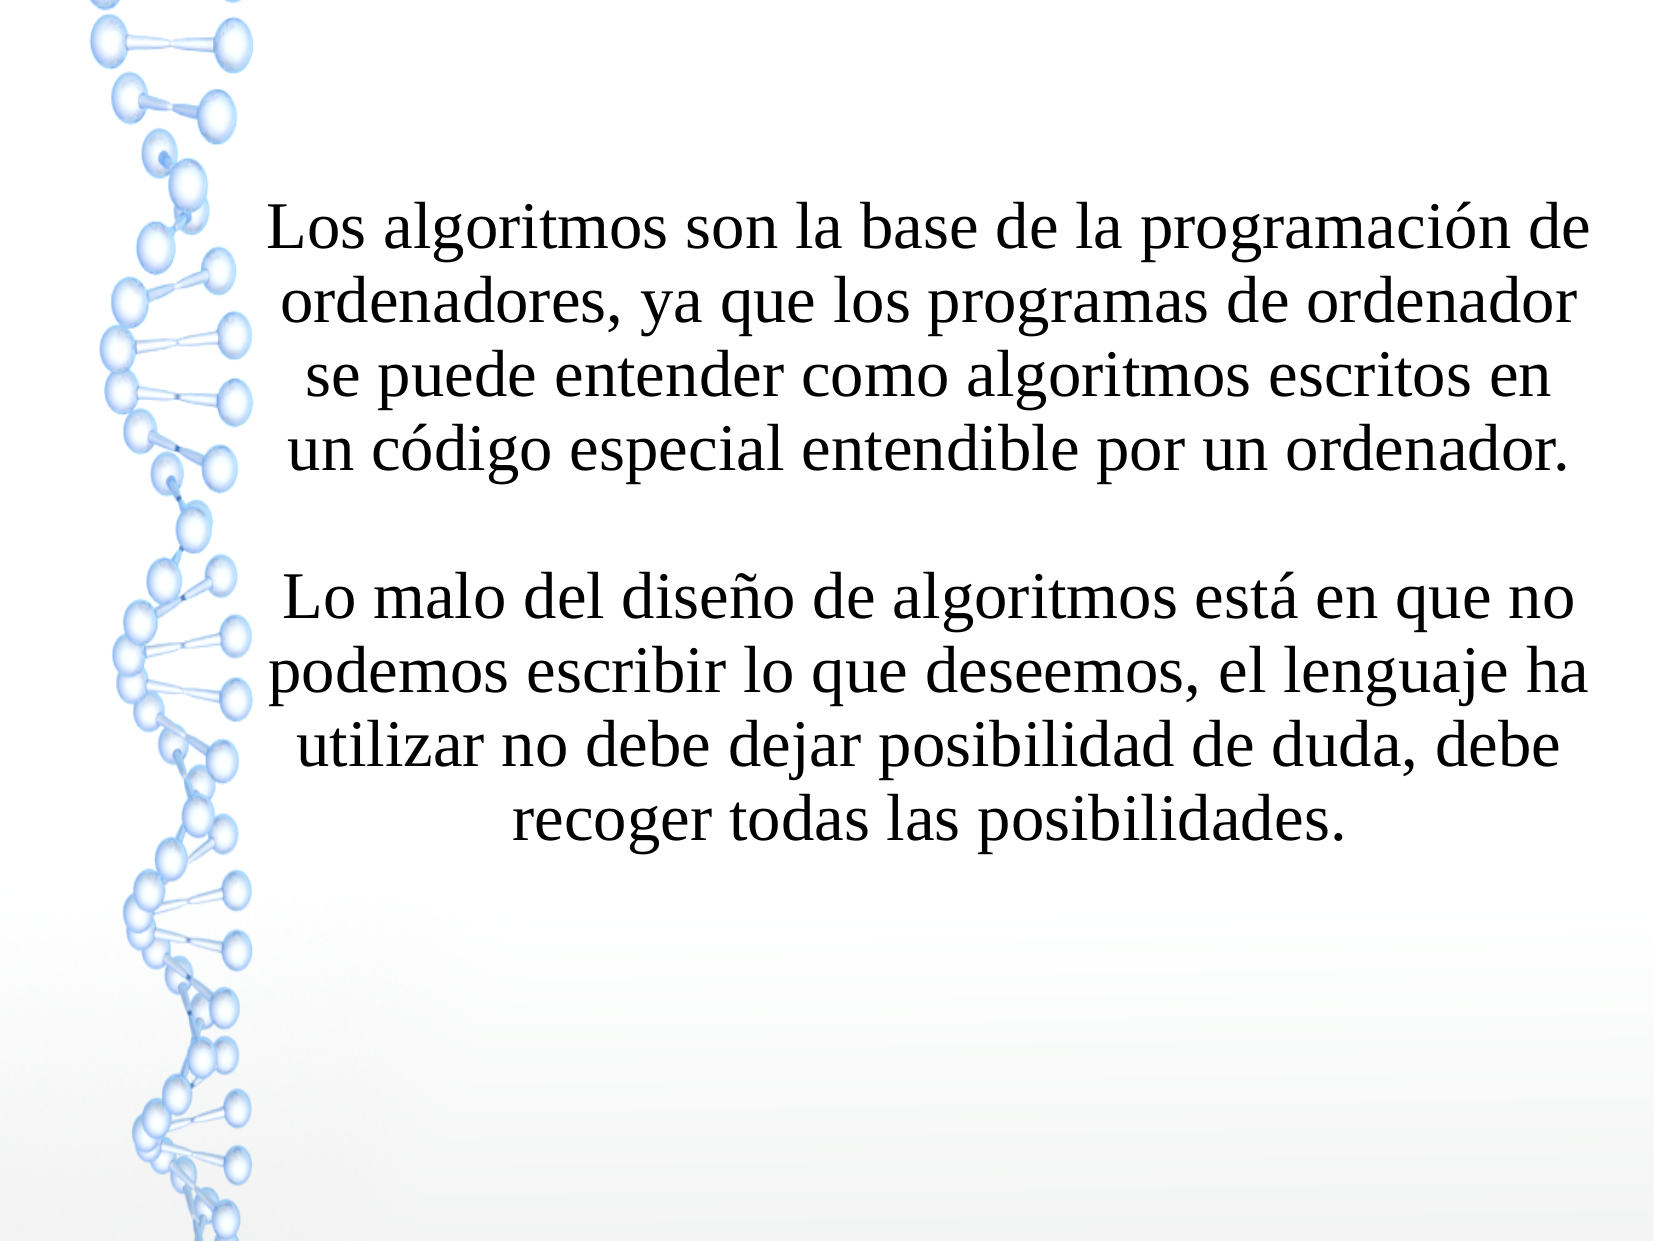

# Los algoritmos son la base de la programación de ordenadores, ya que los programas de ordenador se puede entender como algoritmos escritos en un código especial entendible por un ordenador.
Lo malo del diseño de algoritmos está en que no podemos escribir lo que deseemos, el lenguaje ha utilizar no debe dejar posibilidad de duda, debe recoger todas las posibilidades.